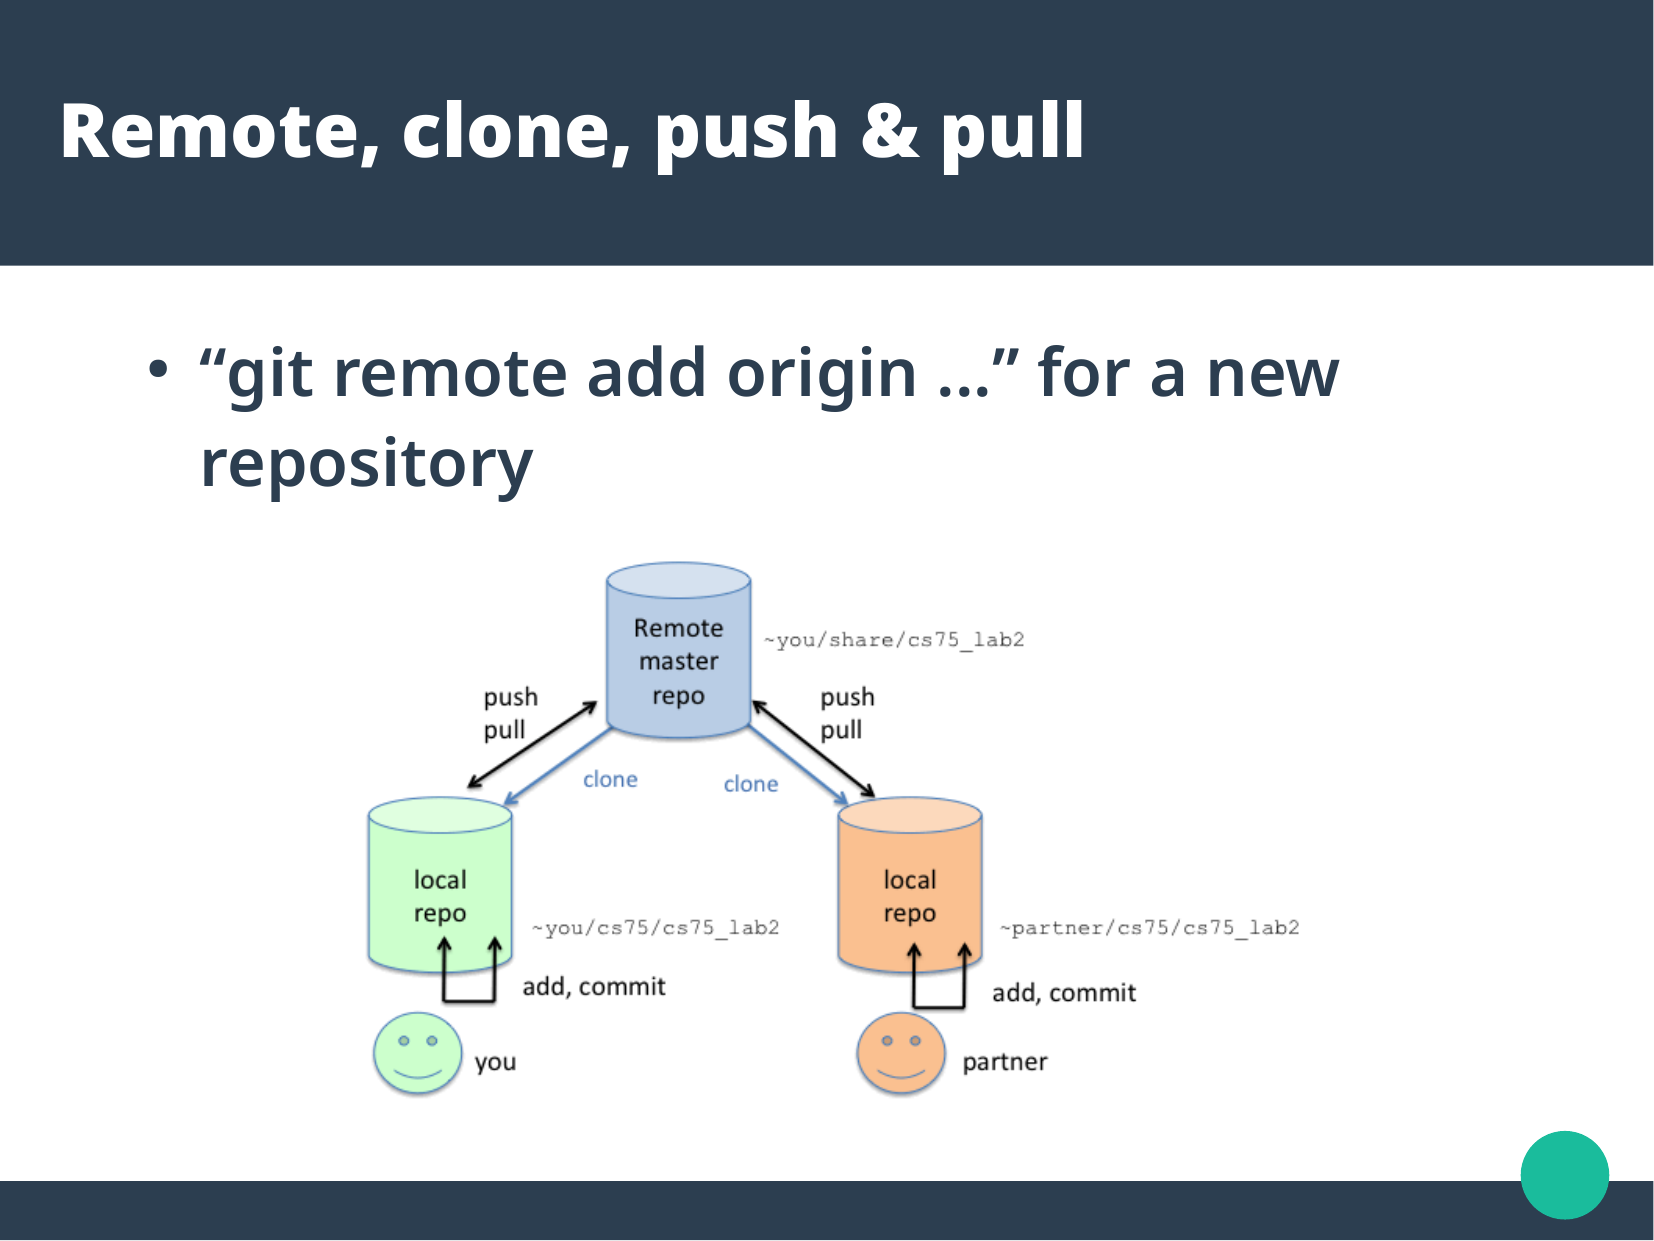

# Remote, clone, push & pull
“git remote add origin ...” for a new repository